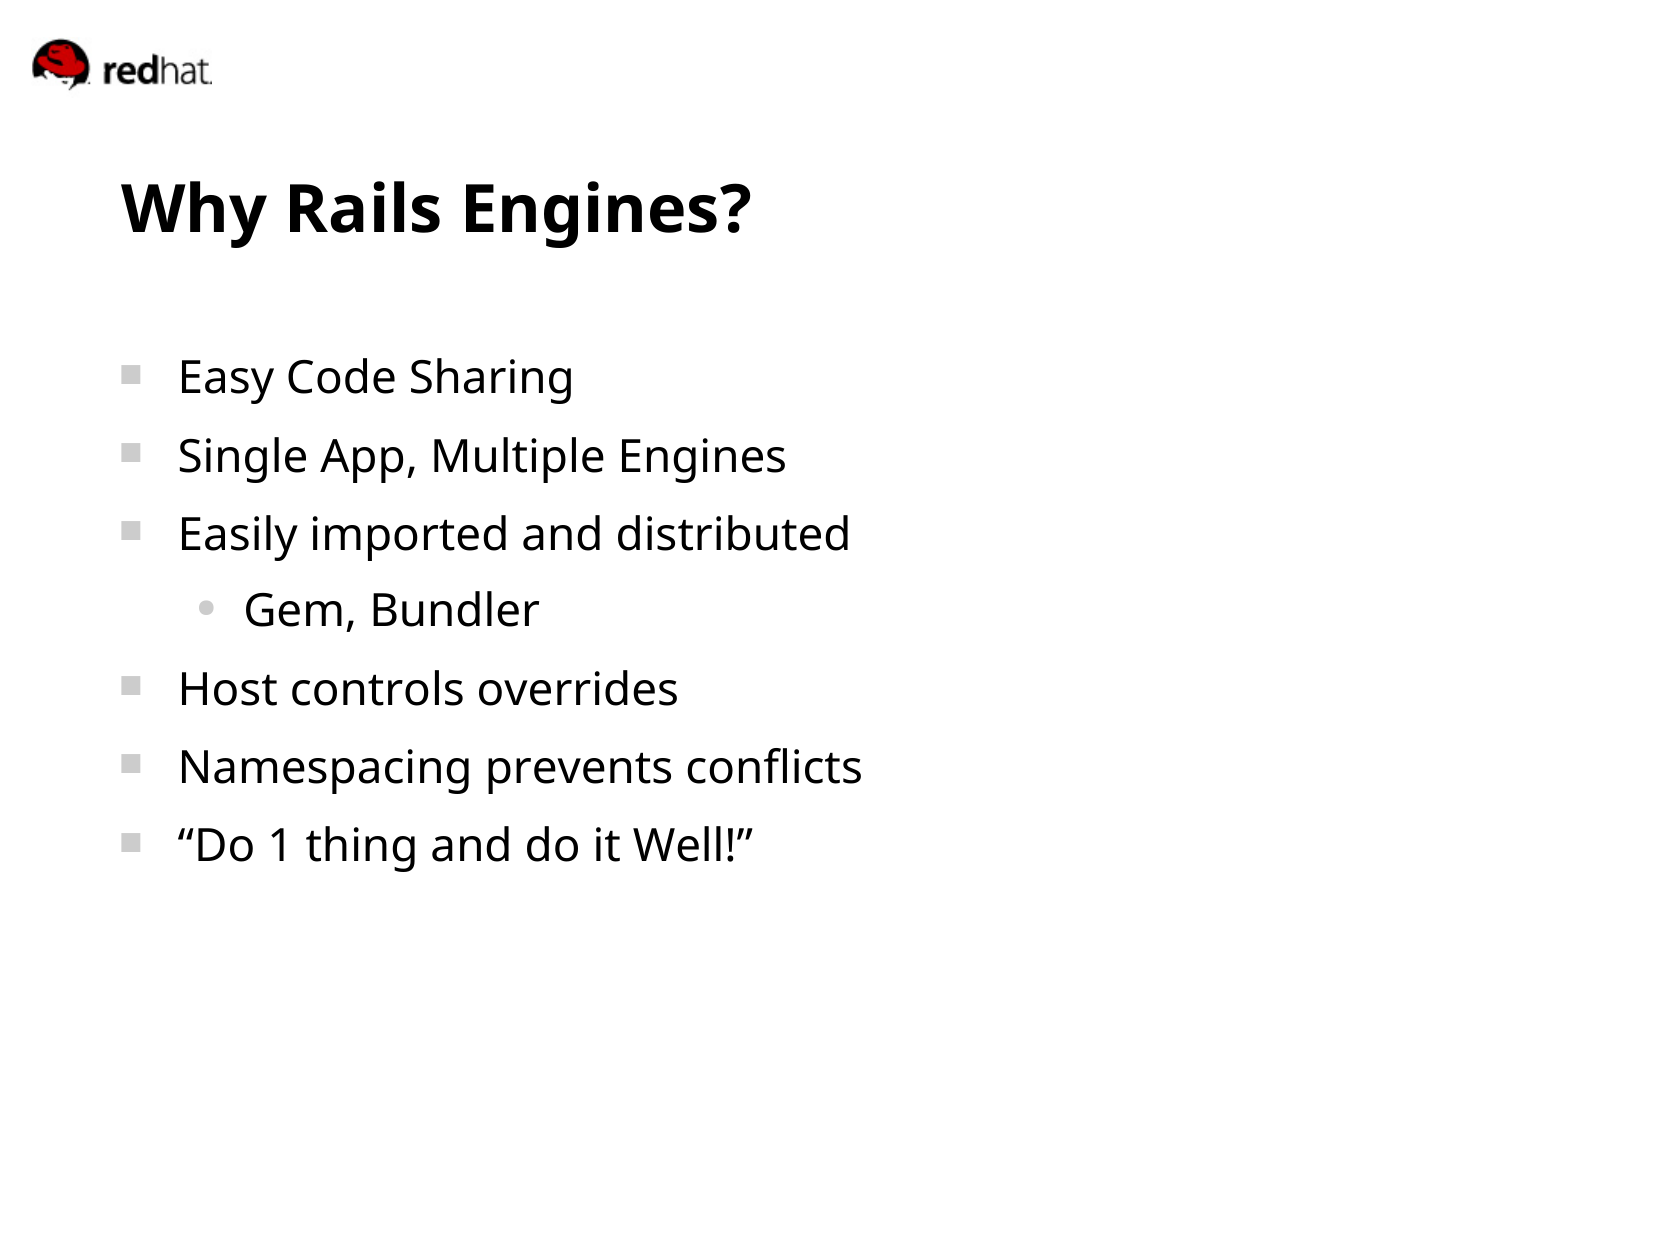

# Why Rails Engines?
Easy Code Sharing
Single App, Multiple Engines
Easily imported and distributed
Gem, Bundler
Host controls overrides
Namespacing prevents conflicts
“Do 1 thing and do it Well!”